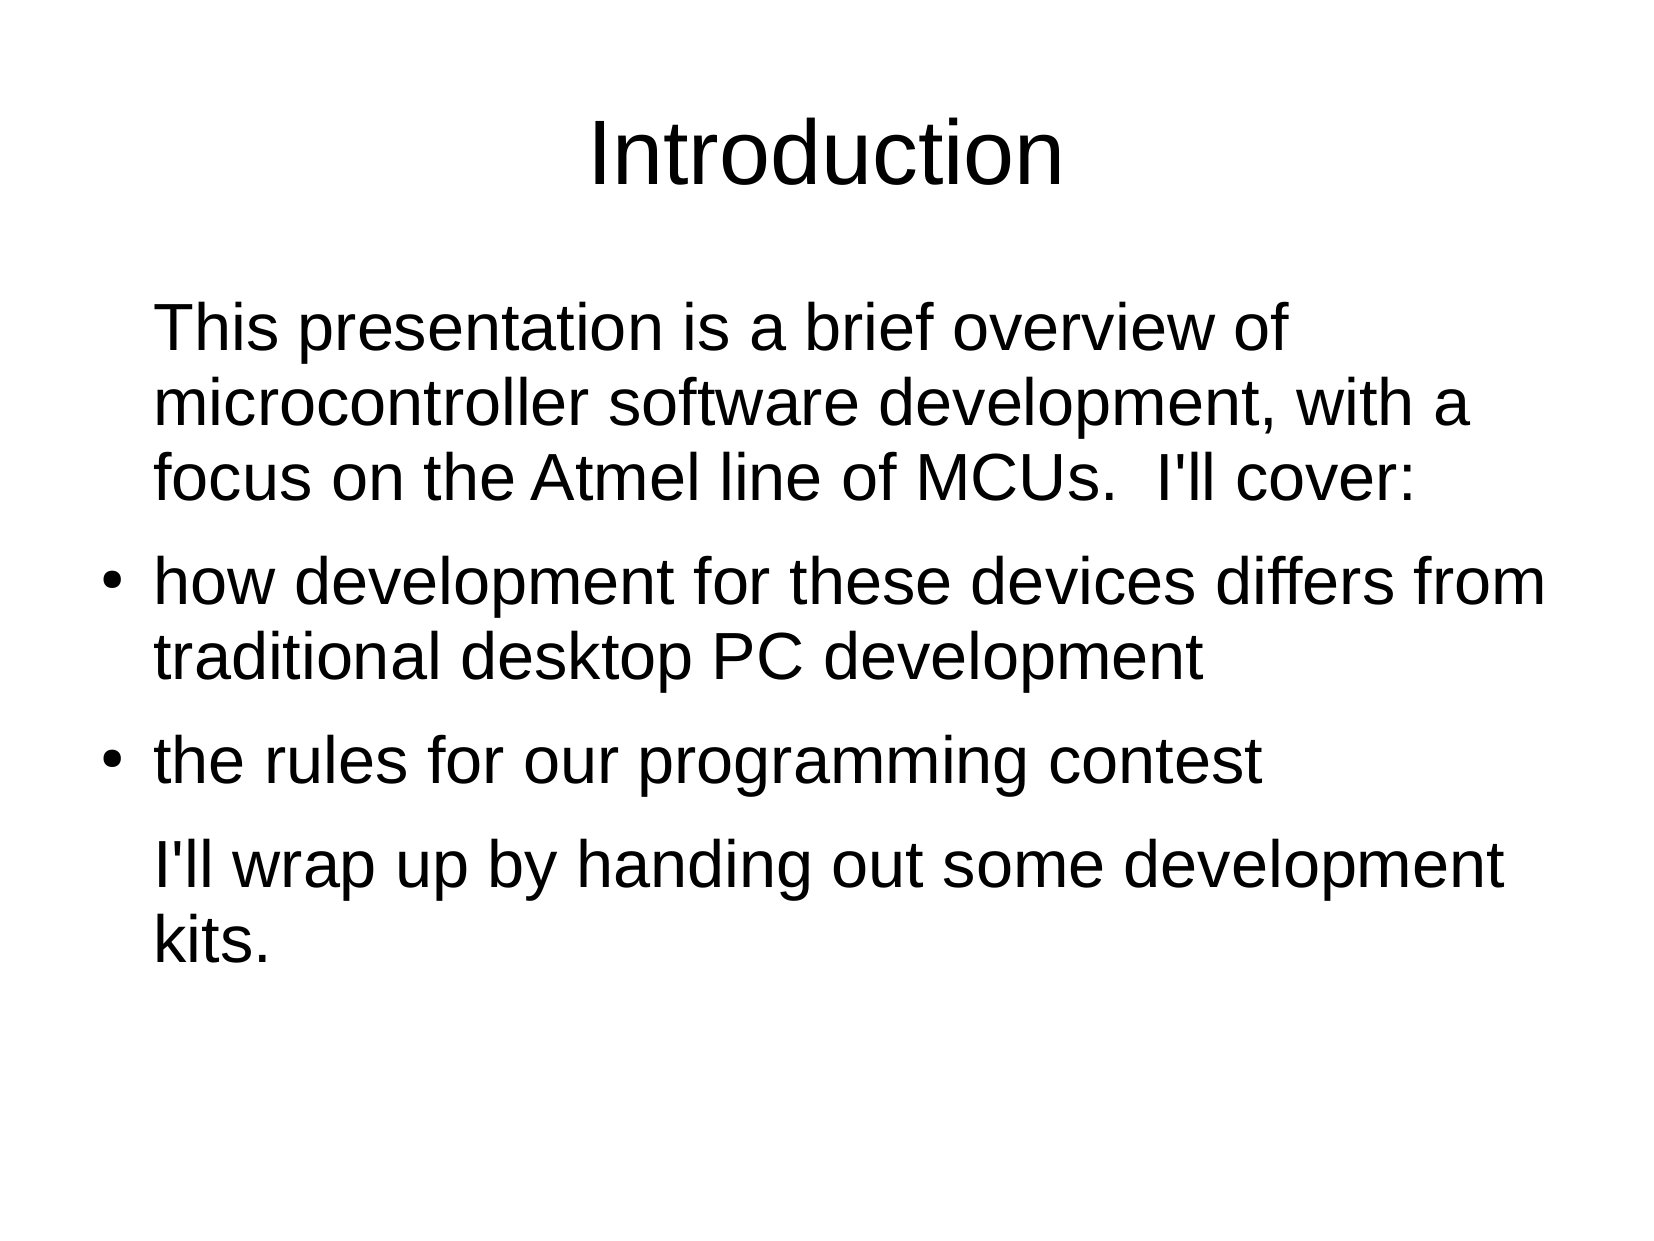

# Introduction
This presentation is a brief overview of microcontroller software development, with a focus on the Atmel line of MCUs. I'll cover:
how development for these devices differs from traditional desktop PC development
the rules for our programming contest
I'll wrap up by handing out some development kits.